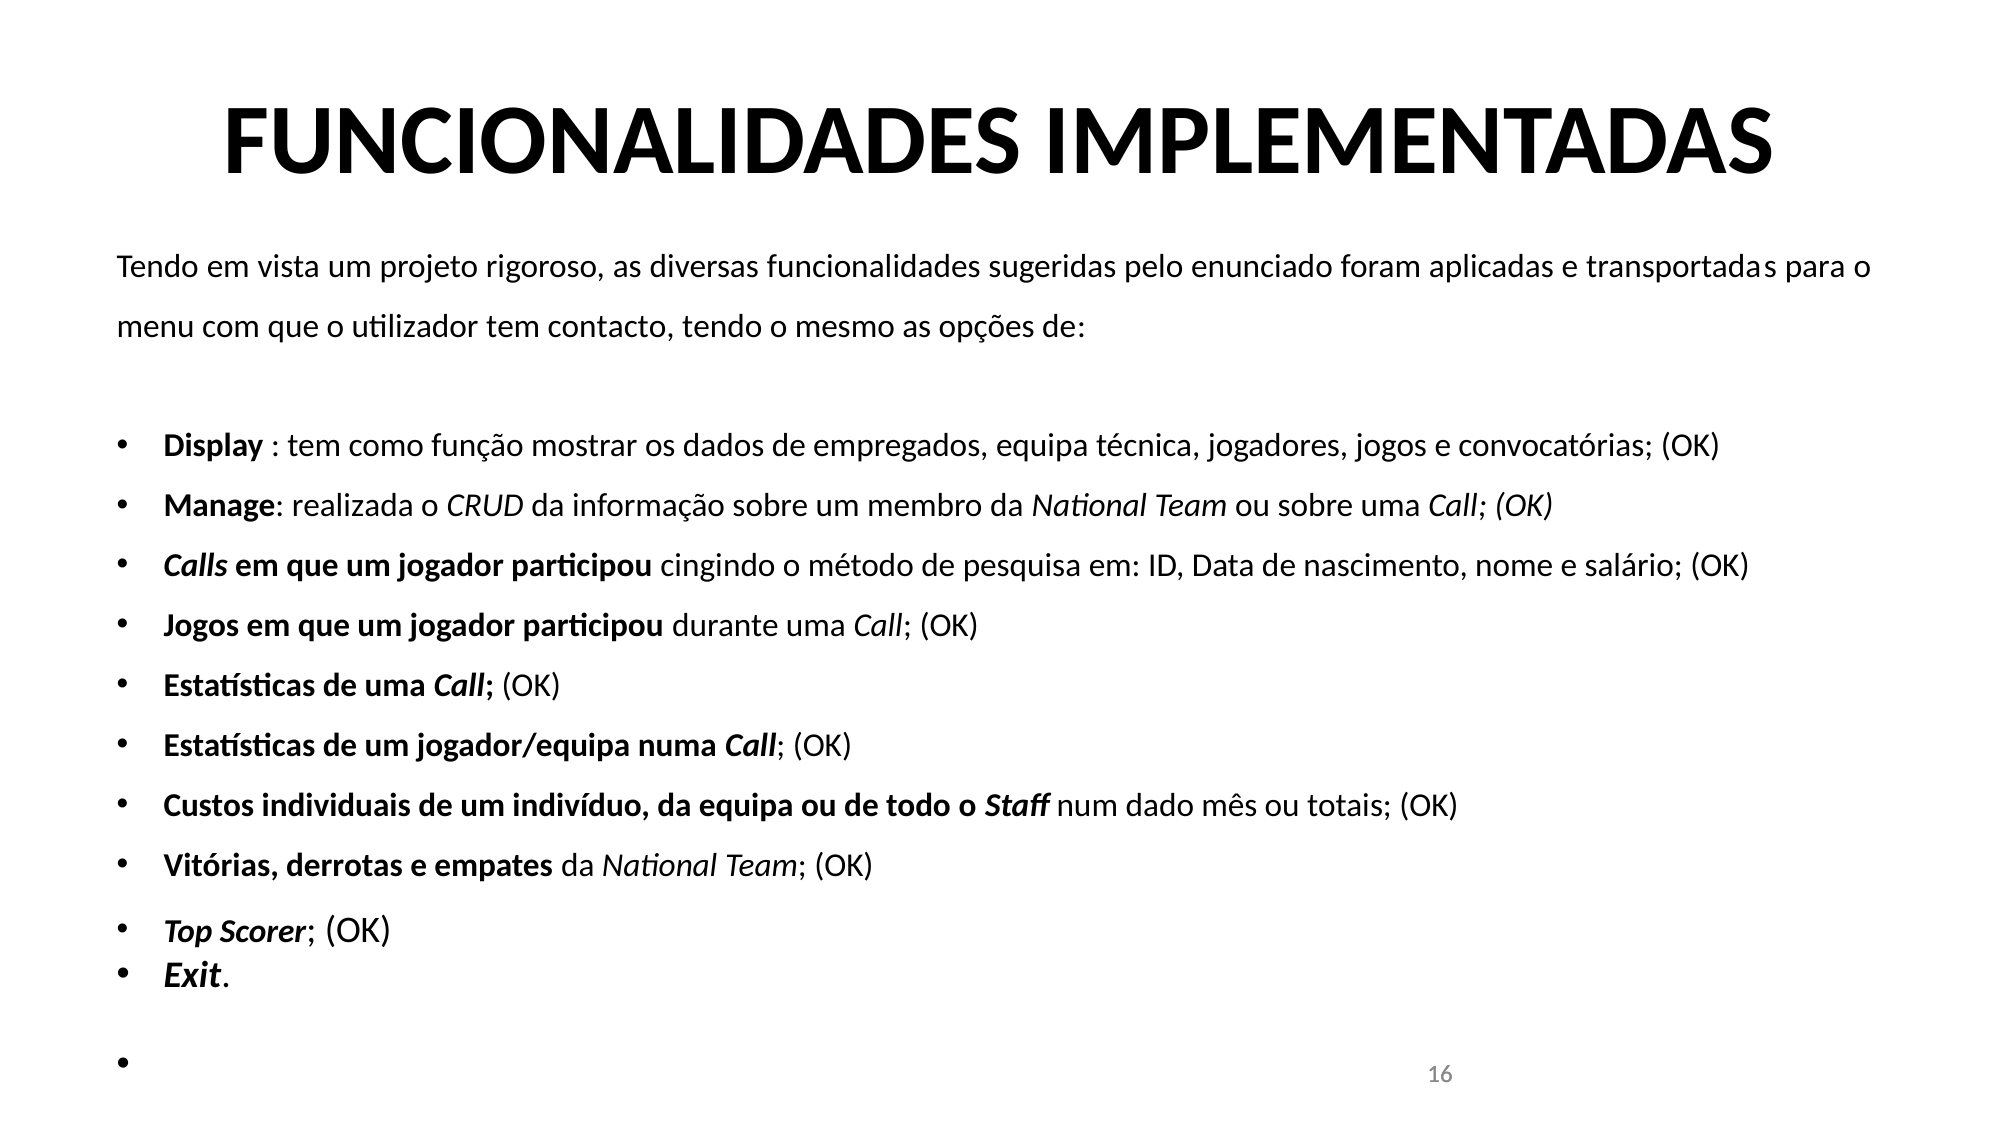

FUNCIONALIDADES IMPLEMENTADAS
Tendo em vista um projeto rigoroso, as diversas funcionalidades sugeridas pelo enunciado foram aplicadas e transportadas para o menu com que o utilizador tem contacto, tendo o mesmo as opções de:
Display : tem como função mostrar os dados de empregados, equipa técnica, jogadores, jogos e convocatórias; (OK)
Manage: realizada o CRUD da informação sobre um membro da National Team ou sobre uma Call; (OK)
Calls em que um jogador participou cingindo o método de pesquisa em: ID, Data de nascimento, nome e salário; (OK)
Jogos em que um jogador participou durante uma Call; (OK)
Estatísticas de uma Call; (OK)
Estatísticas de um jogador/equipa numa Call; (OK)
Custos individuais de um indivíduo, da equipa ou de todo o Staff num dado mês ou totais; (OK)
Vitórias, derrotas e empates da National Team; (OK)
Top Scorer; (OK)
Exit.